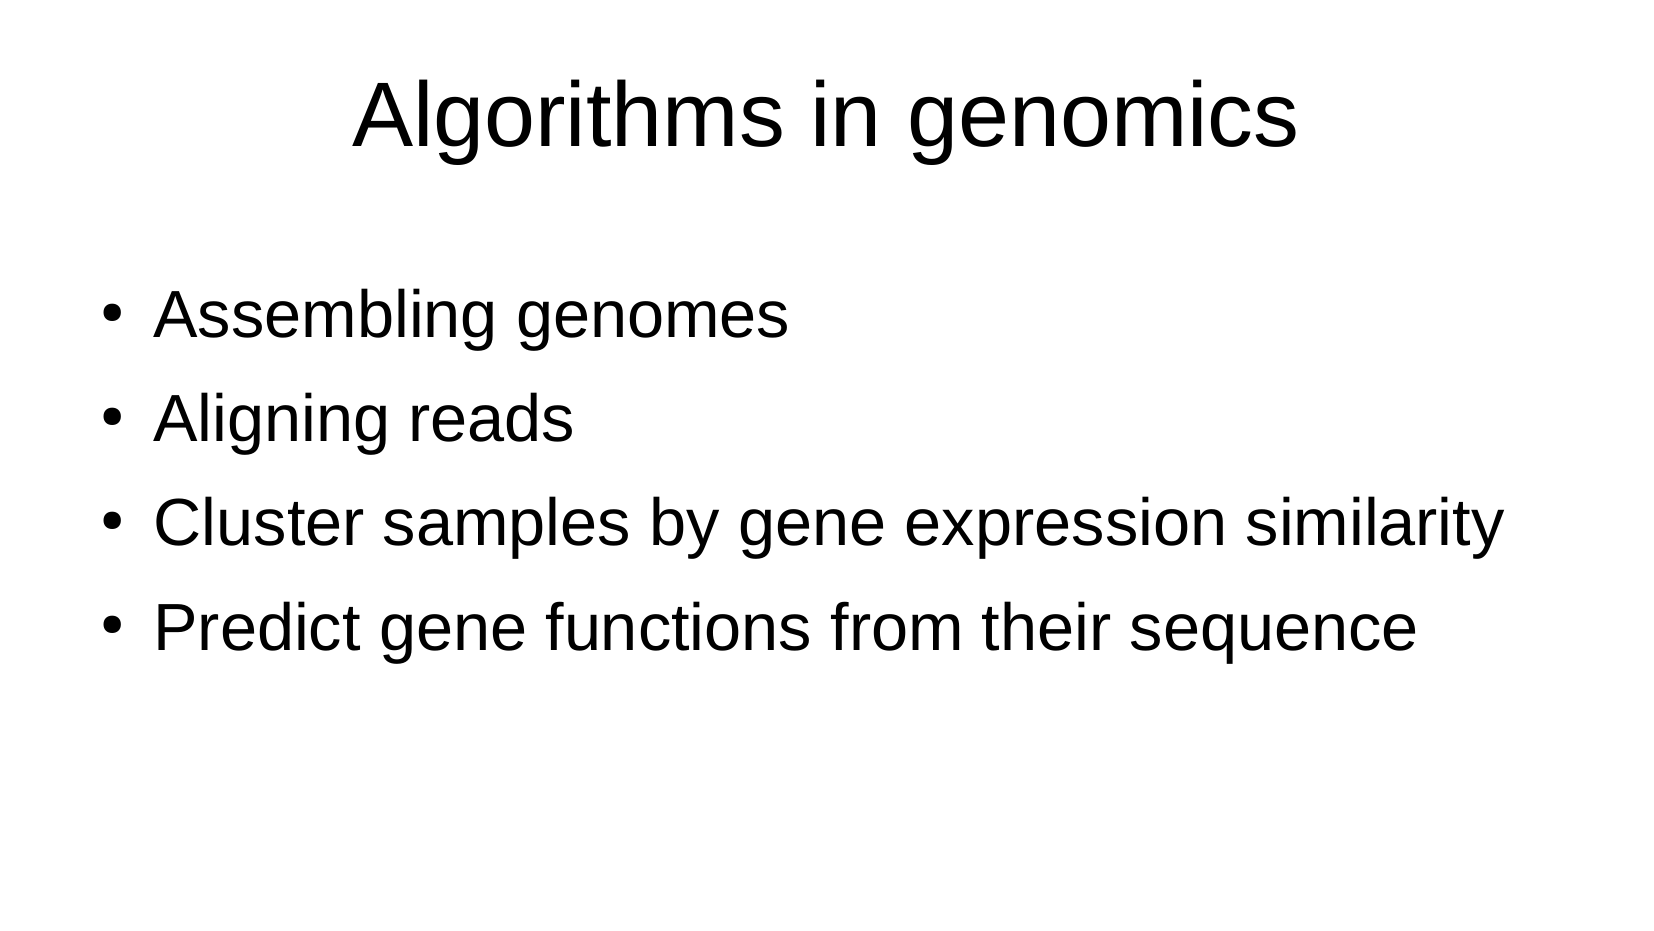

# Algorithms in genomics
Assembling genomes
Aligning reads
Cluster samples by gene expression similarity
Predict gene functions from their sequence